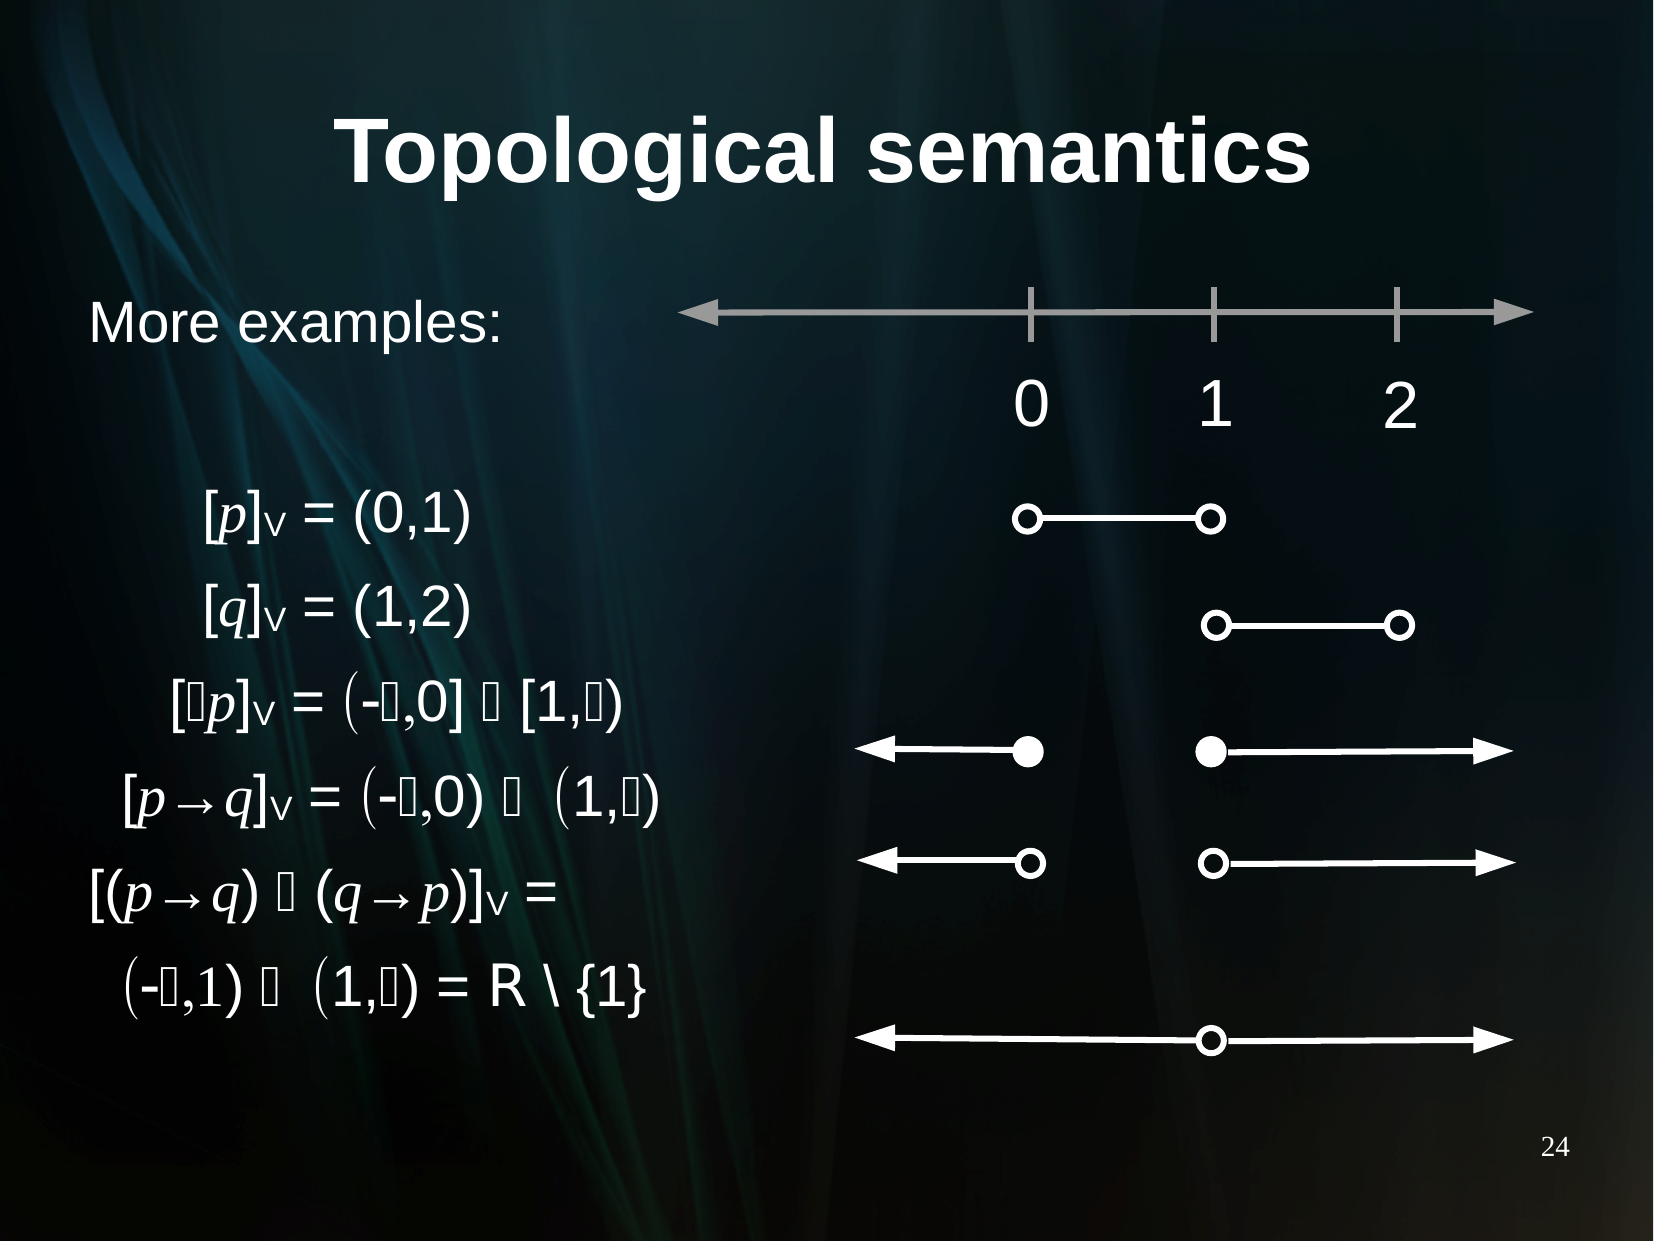

# Topological semantics
More examples:
 [p]V = (0,1)
 [q]V = (1,2)
 [p]V = (-,0]  [1,)
 [p→q]V = (-,0)  (1,)
[(p→q)  (q→p)]V =
 (-,1)  (1,) = R \ {1}
0
1
2
24